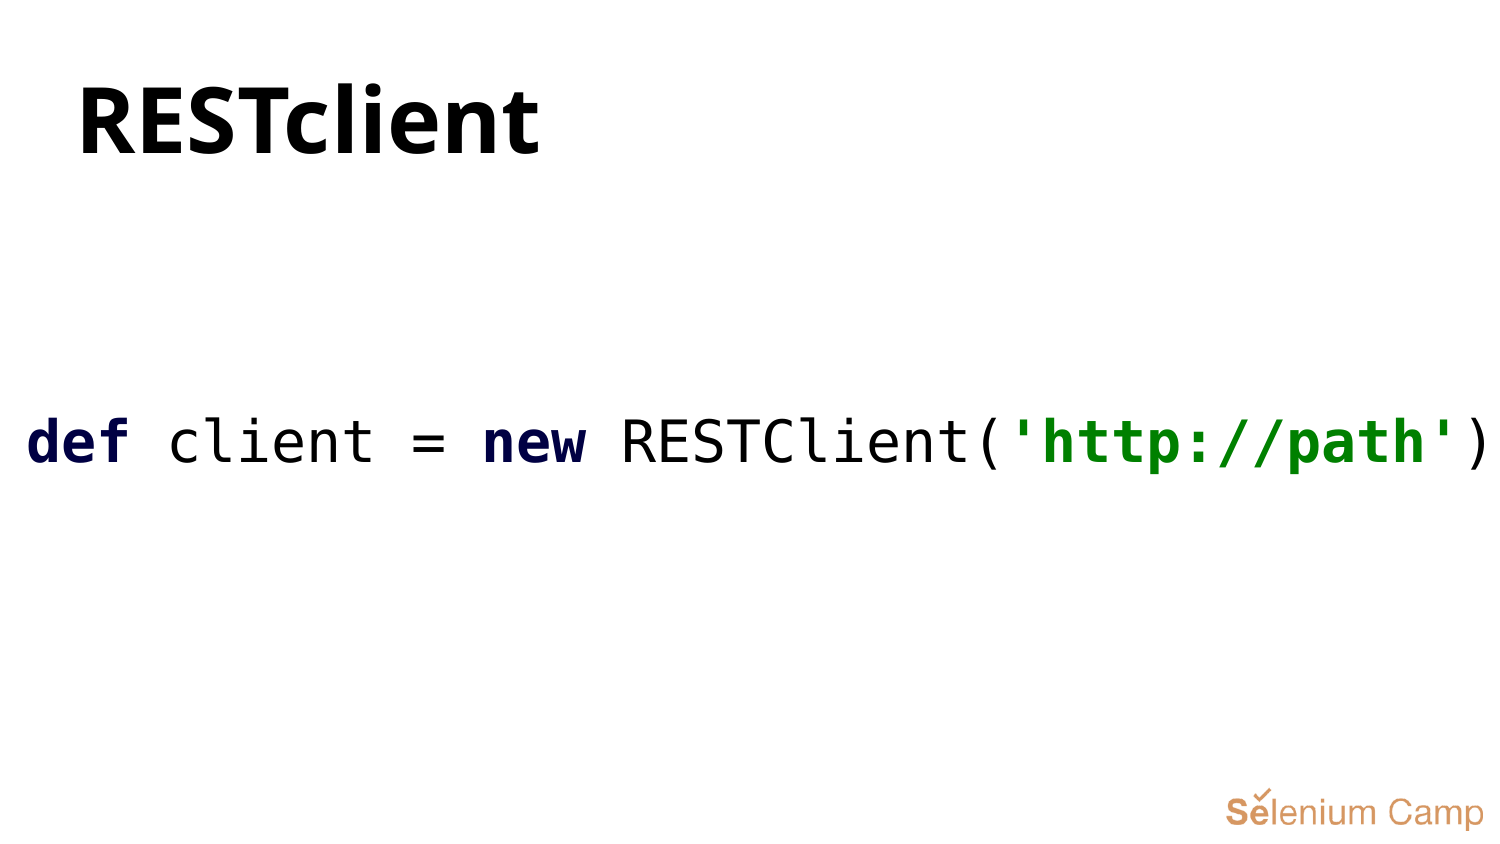

# RESTclient
def client = new RESTClient('http://path')